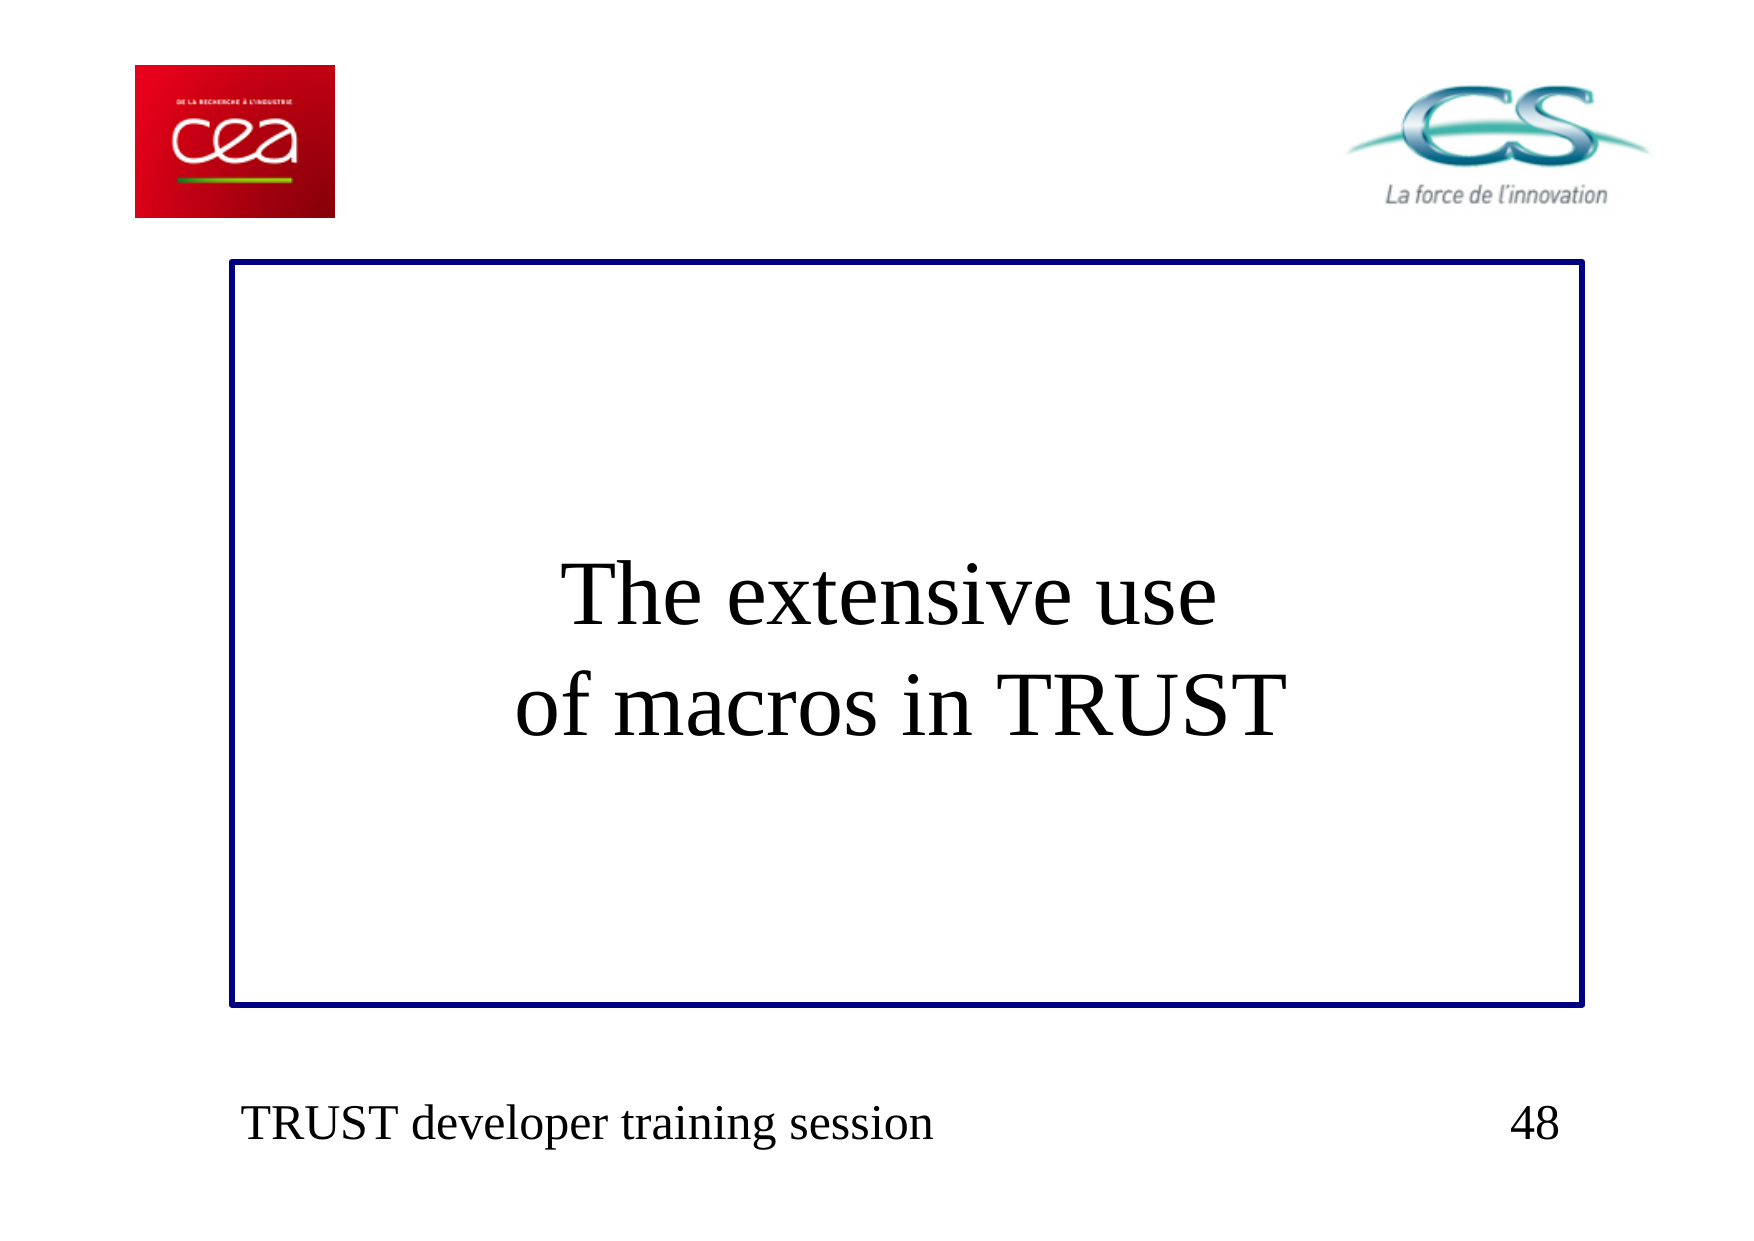

#
The extensive use
of macros in TRUST
TRUST developer training session
48